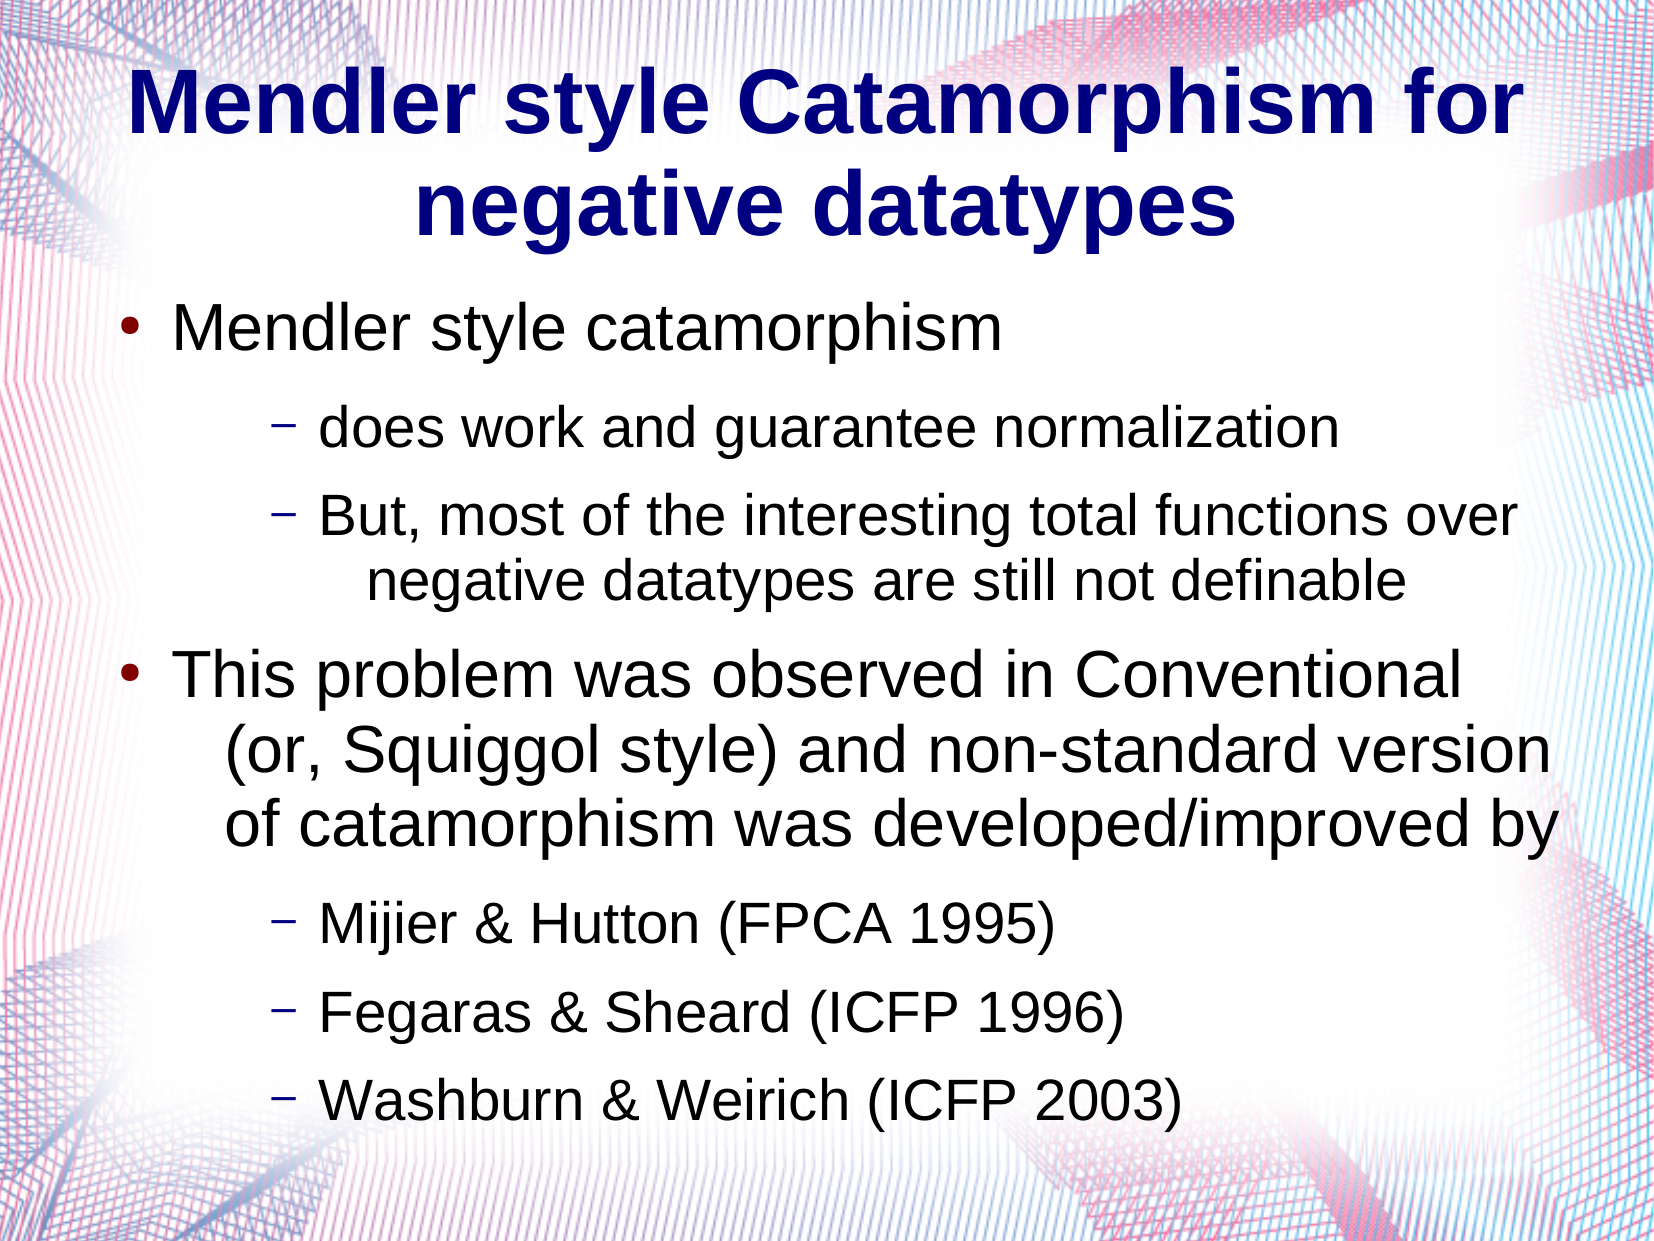

# Mendler style Catamorphism for negative datatypes
Mendler style catamorphism
does work and guarantee normalization
But, most of the interesting total functions over negative datatypes are still not definable
This problem was observed in Conventional (or, Squiggol style) and non-standard version of catamorphism was developed/improved by
Mijier & Hutton (FPCA 1995)
Fegaras & Sheard (ICFP 1996)
Washburn & Weirich (ICFP 2003)